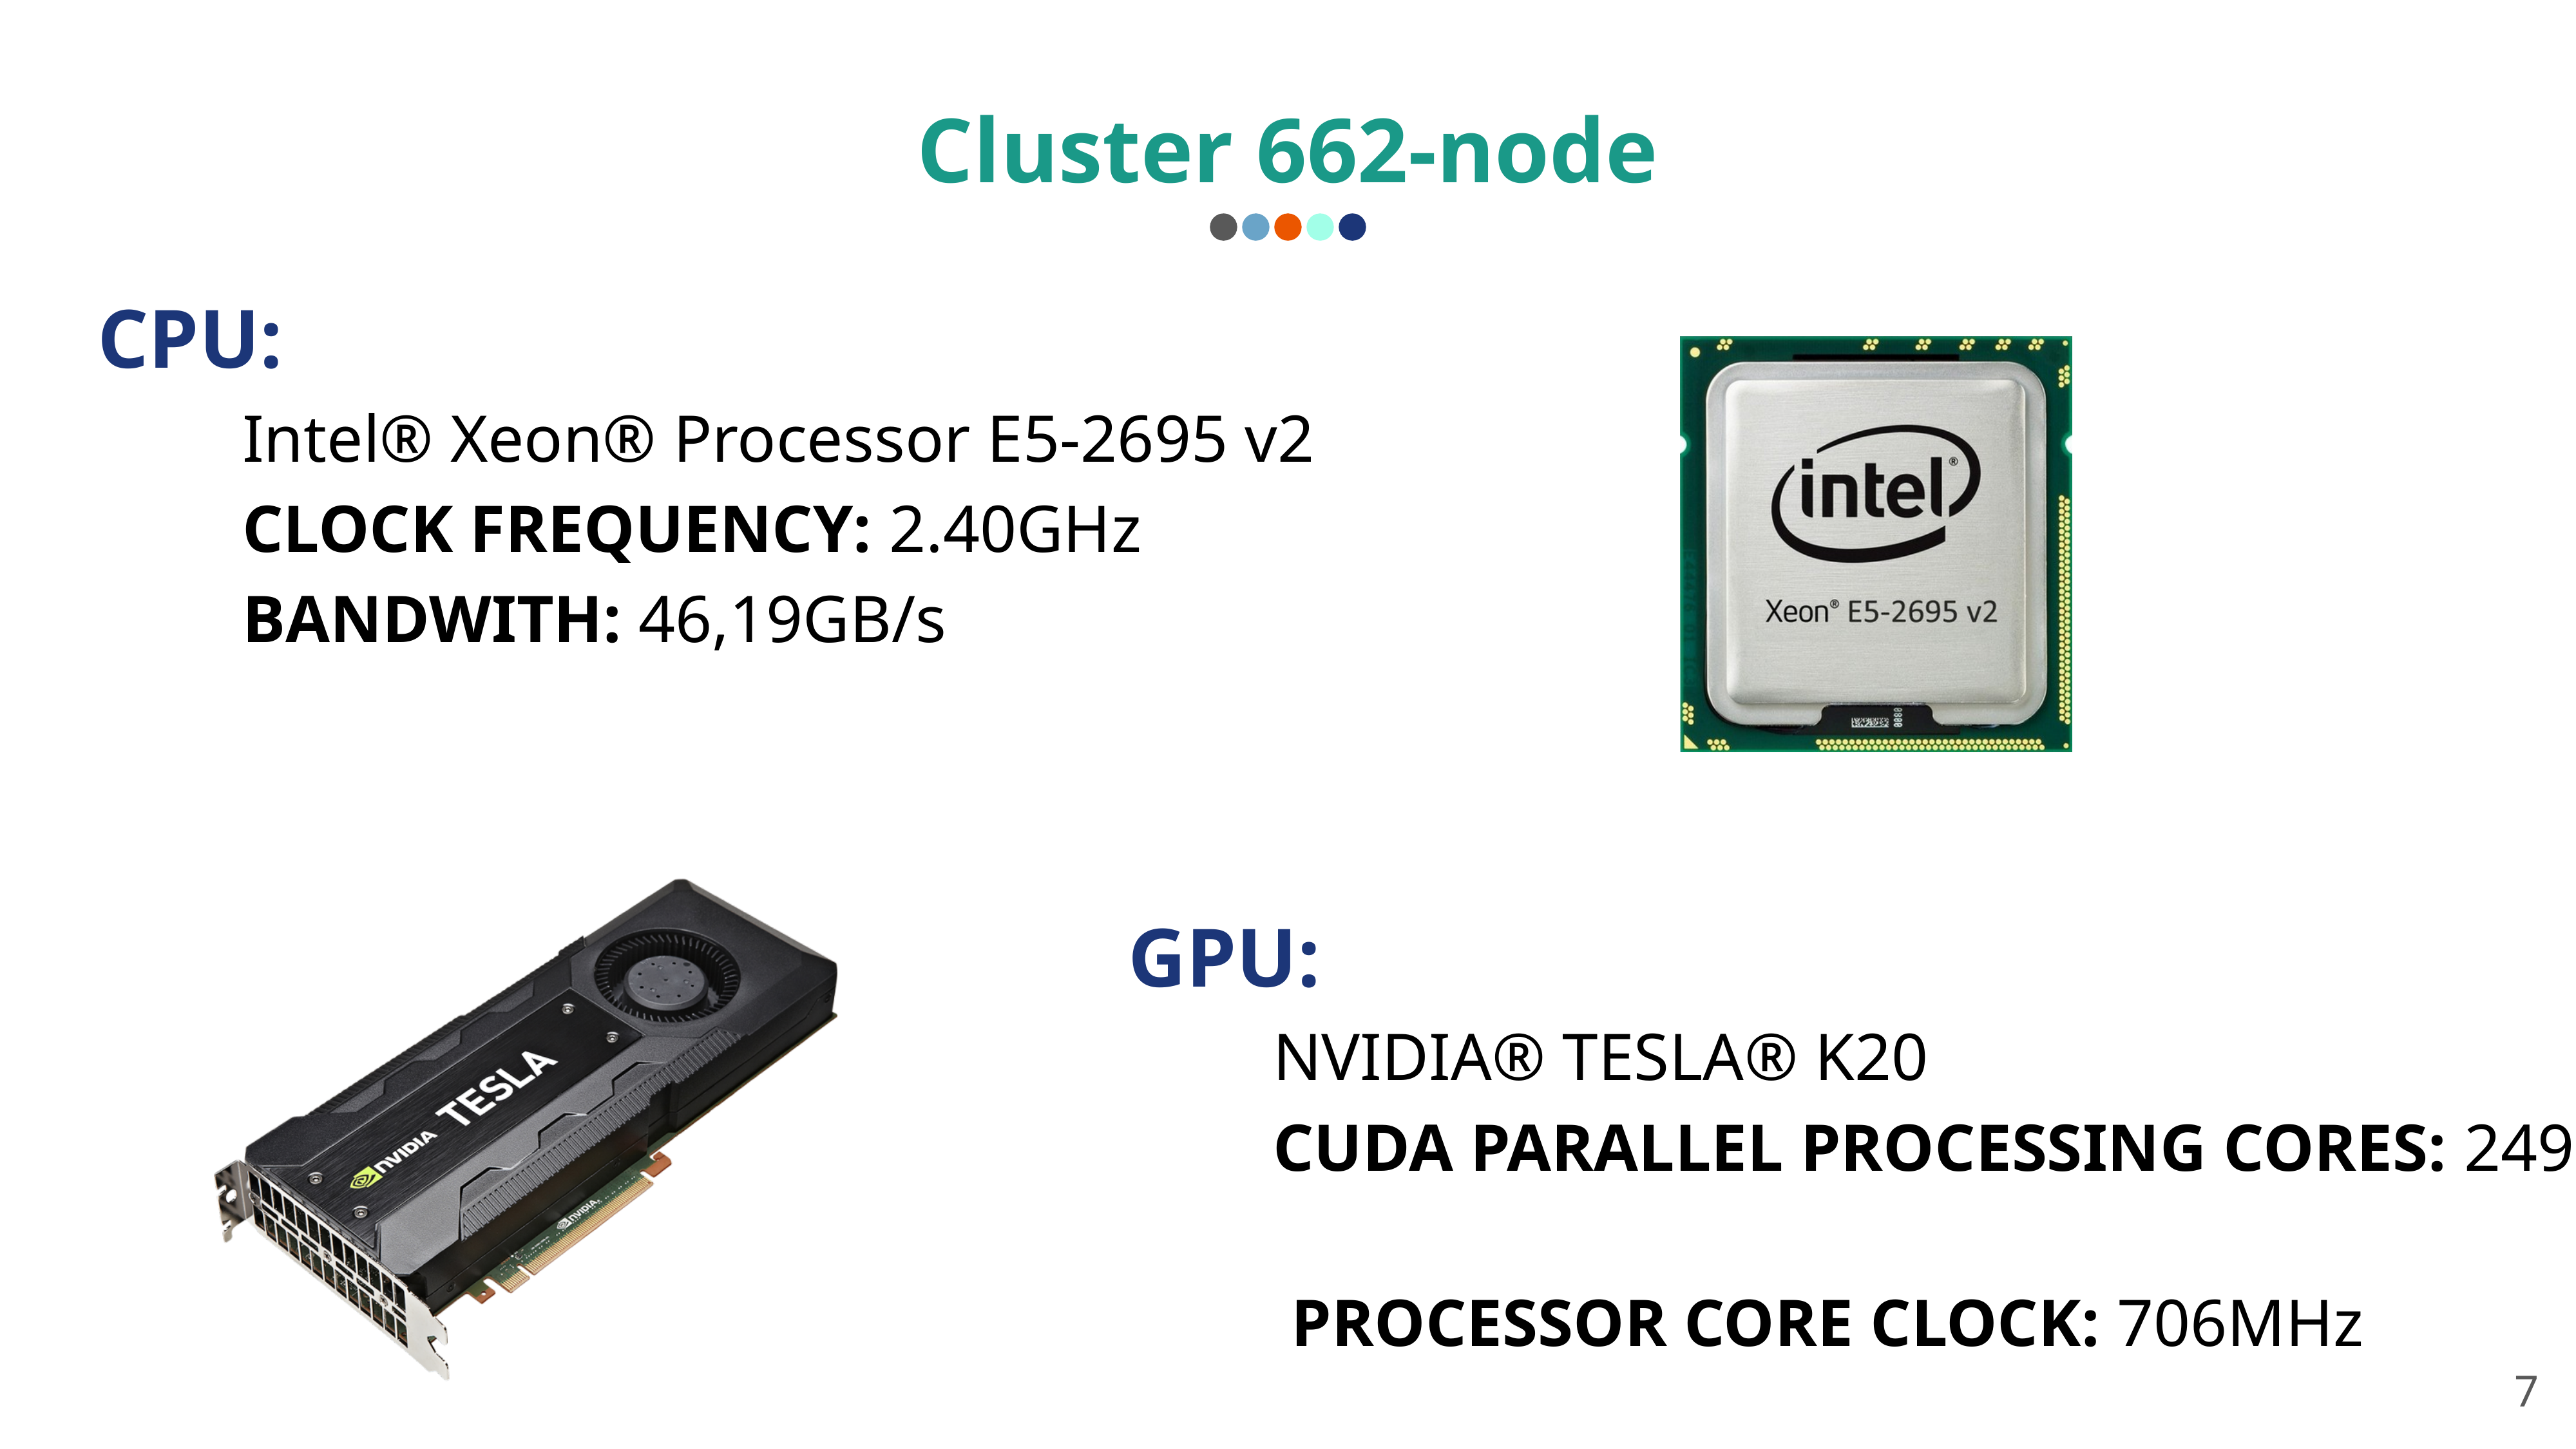

Cluster 662-node
CPU:
			Intel® Xeon® Processor E5-2695 v2
 	CLOCK FREQUENCY: 2.40GHz
			BANDWITH: 46,19GB/s
GPU:
			NVIDIA® TESLA® K20
 	CUDA PARALLEL PROCESSING CORES: 2496
 PROCESSOR CORE CLOCK: 706MHz